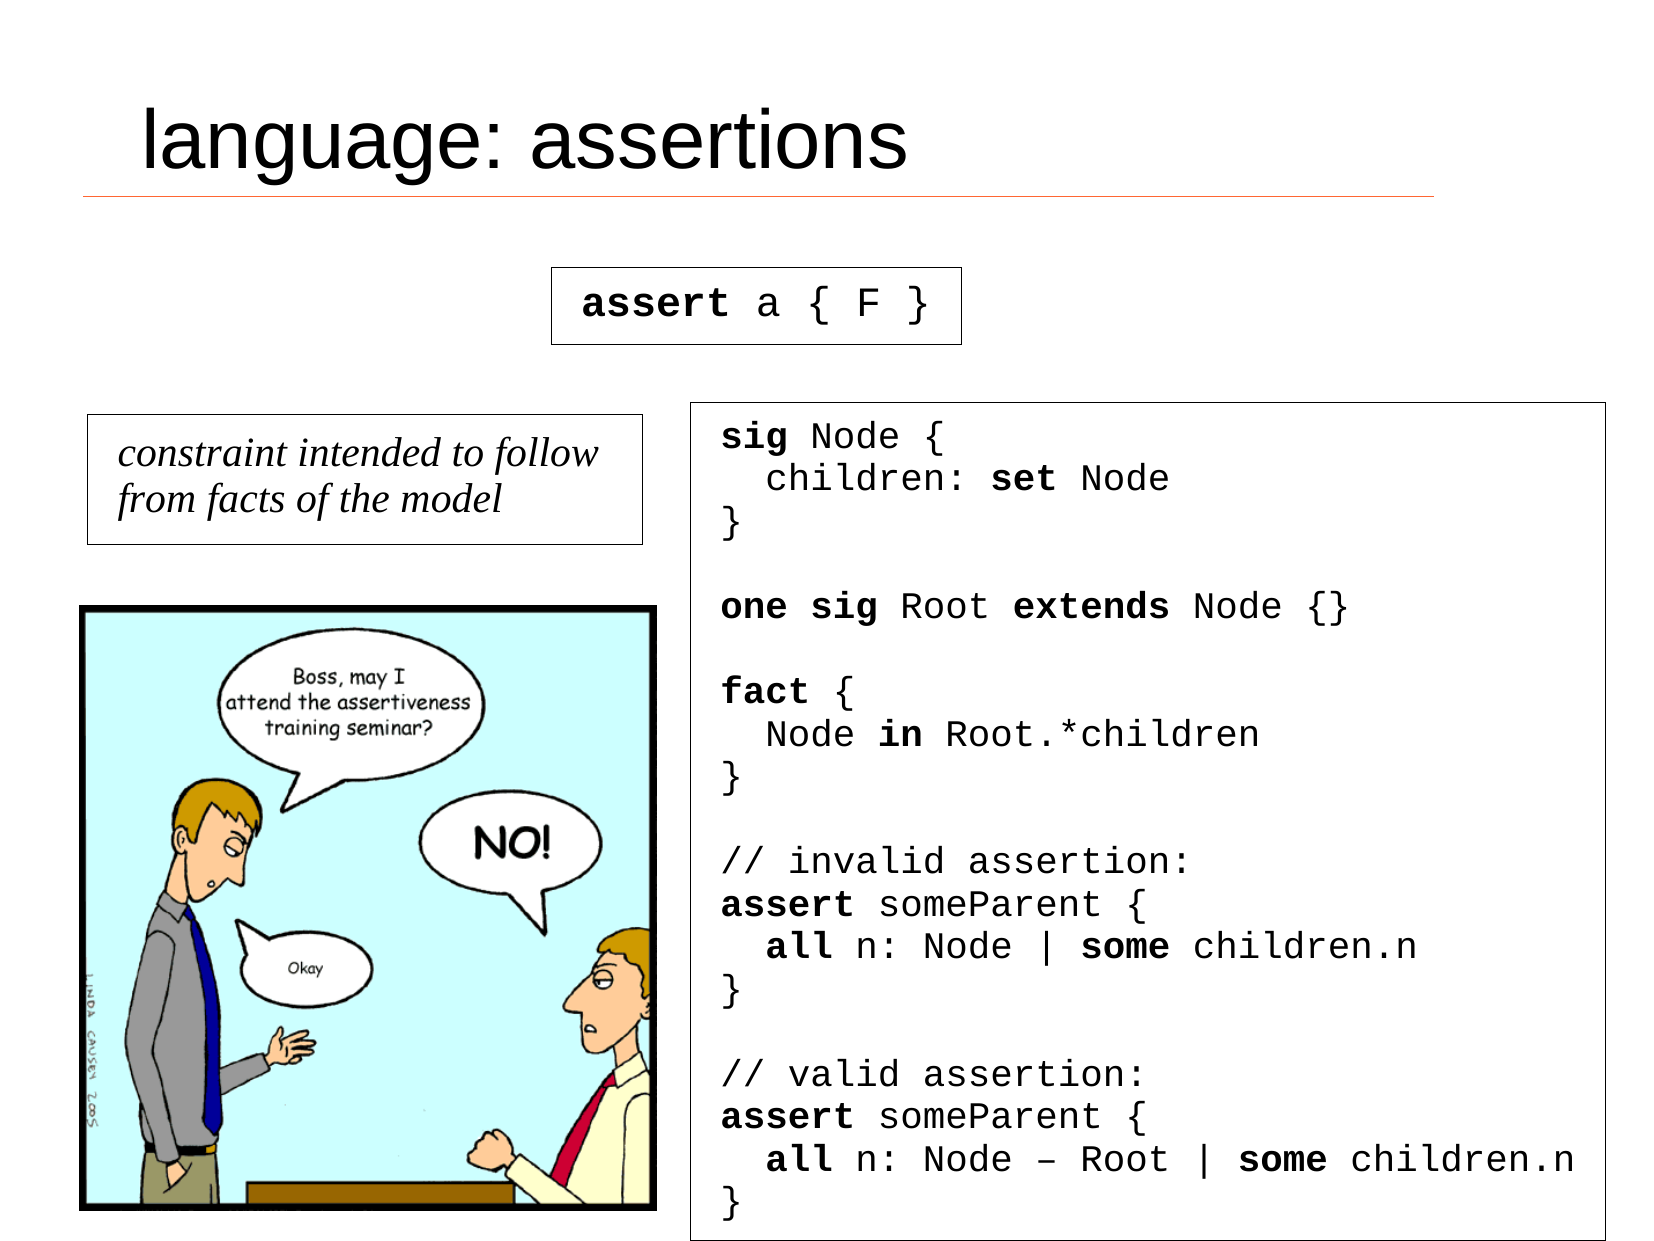

# language: assertions
assert a { F }
sig Node {
 children: set Node
}
one sig Root extends Node {}
fact {
 Node in Root.*children
}
// invalid assertion:
assert someParent {
 all n: Node | some children.n
}
// valid assertion:
assert someParent {
 all n: Node – Root | some children.n
}
constraint intended to follow
from facts of the model